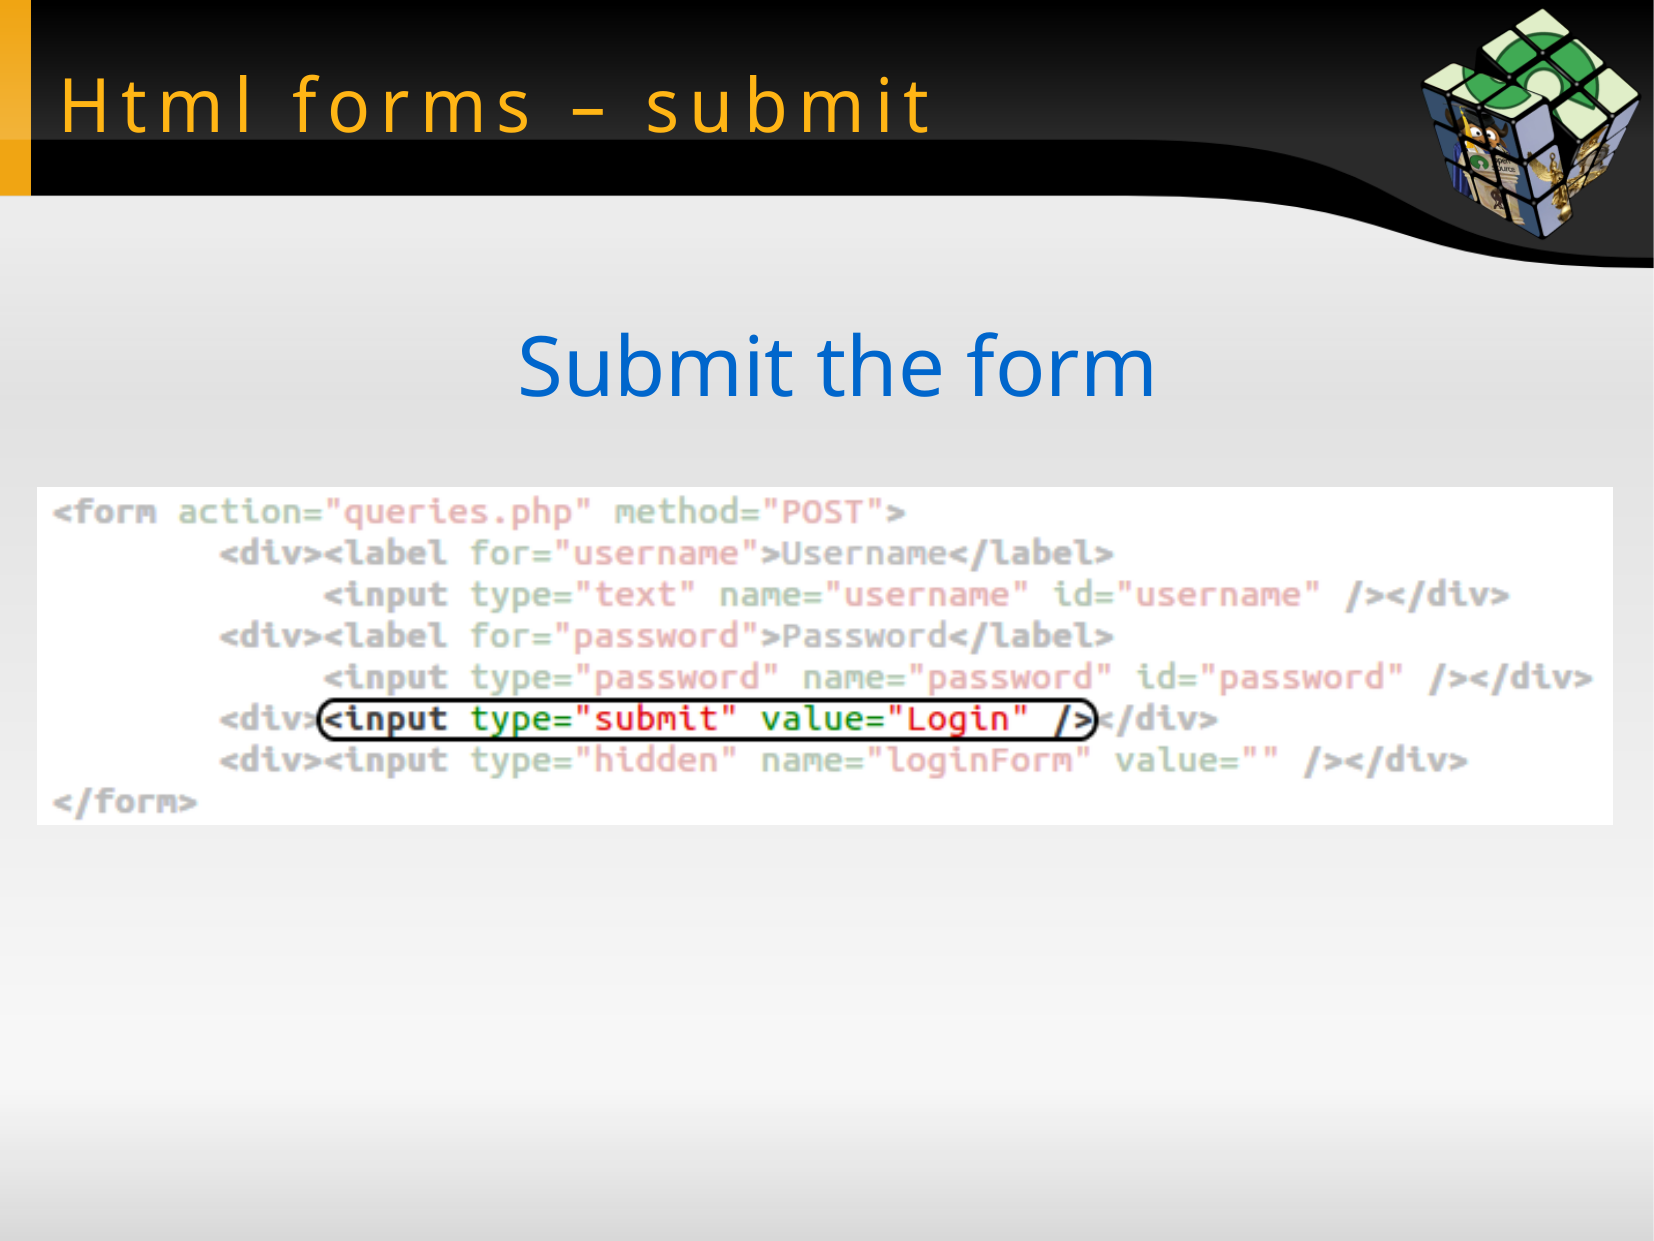

# Html forms – submit
Submit the form